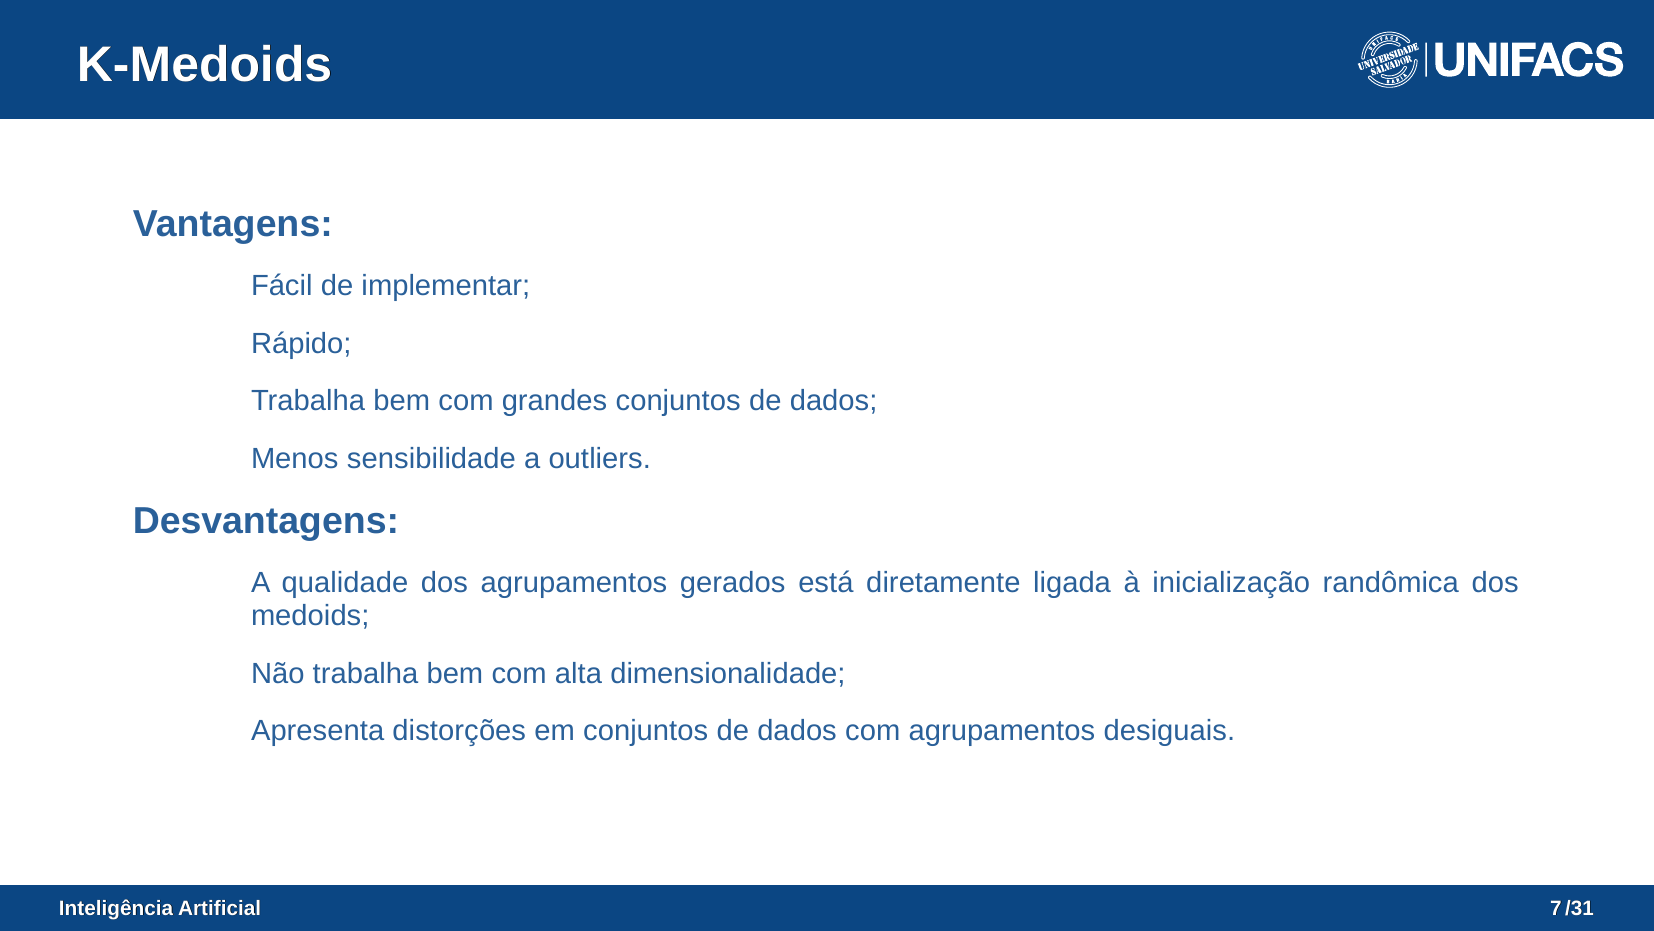

K-Medoids
Vantagens:
Fácil de implementar;
Rápido;
Trabalha bem com grandes conjuntos de dados;
Menos sensibilidade a outliers.
Desvantagens:
A qualidade dos agrupamentos gerados está diretamente ligada à inicialização randômica dos medoids;
Não trabalha bem com alta dimensionalidade;
Apresenta distorções em conjuntos de dados com agrupamentos desiguais.